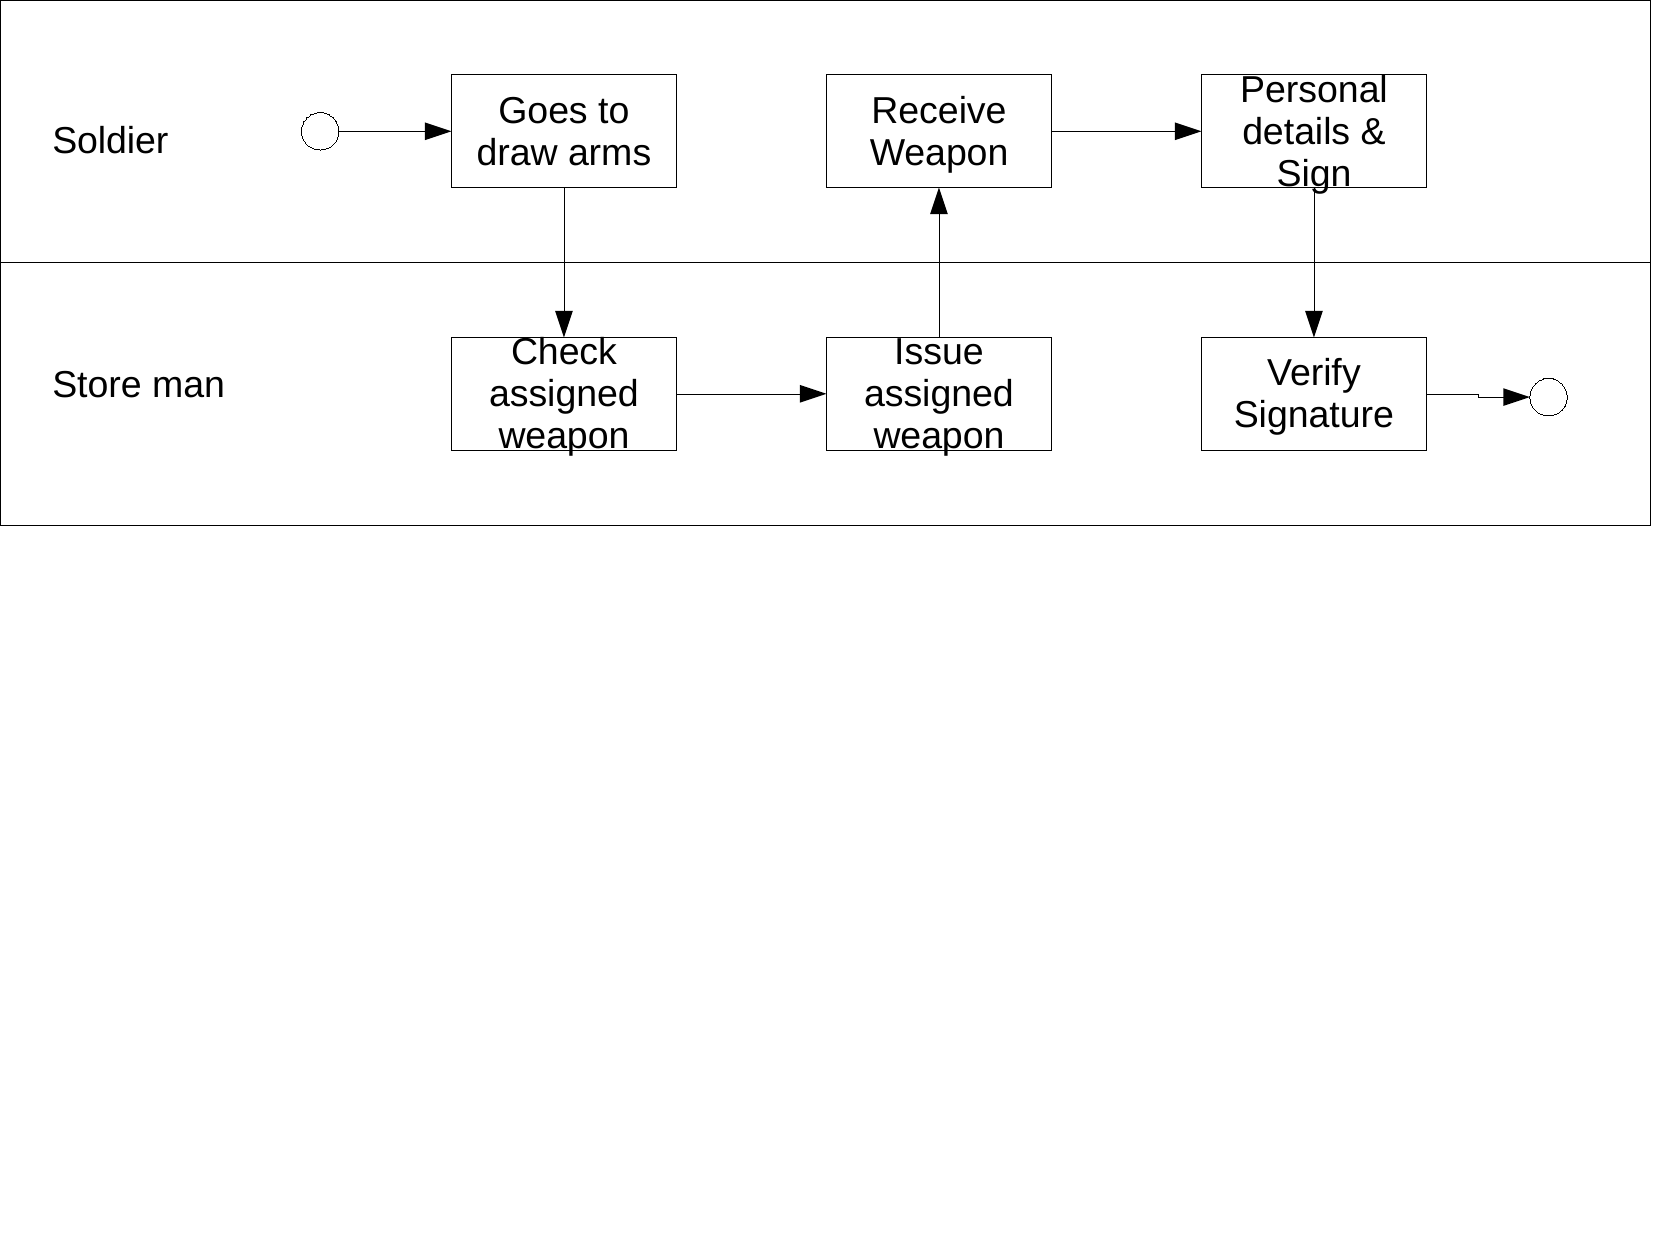

Goes to draw arms
Receive Weapon
Personal details & Sign
Soldier
Check assigned weapon
Issue assigned weapon
Verify Signature
Store man